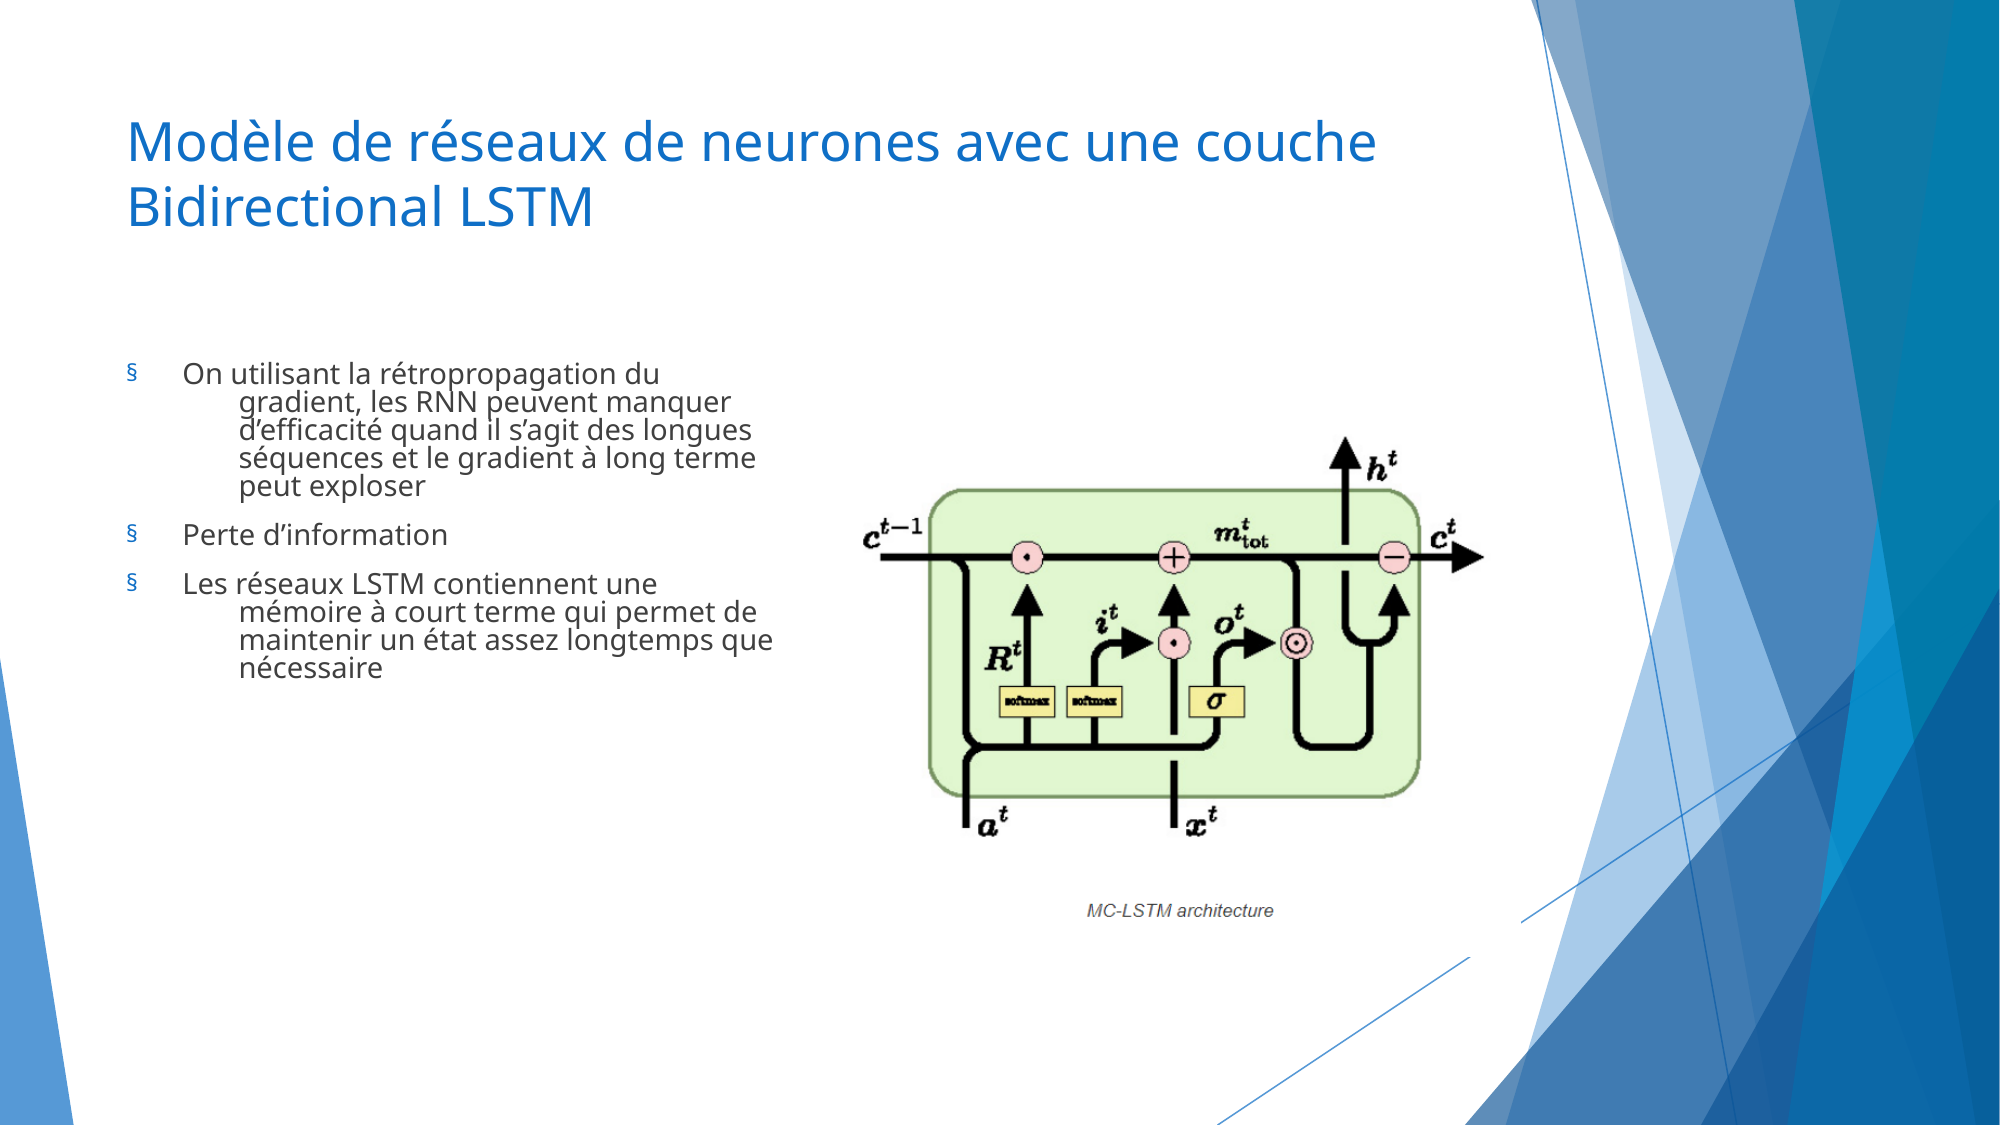

# Modèle de réseaux de neurones avec une couche Bidirectional LSTM
On utilisant la rétropropagation du gradient, les RNN peuvent manquer d’efficacité quand il s’agit des longues séquences et le gradient à long terme peut exploser
Perte d’information
Les réseaux LSTM contiennent une mémoire à court terme qui permet de maintenir un état assez longtemps que nécessaire